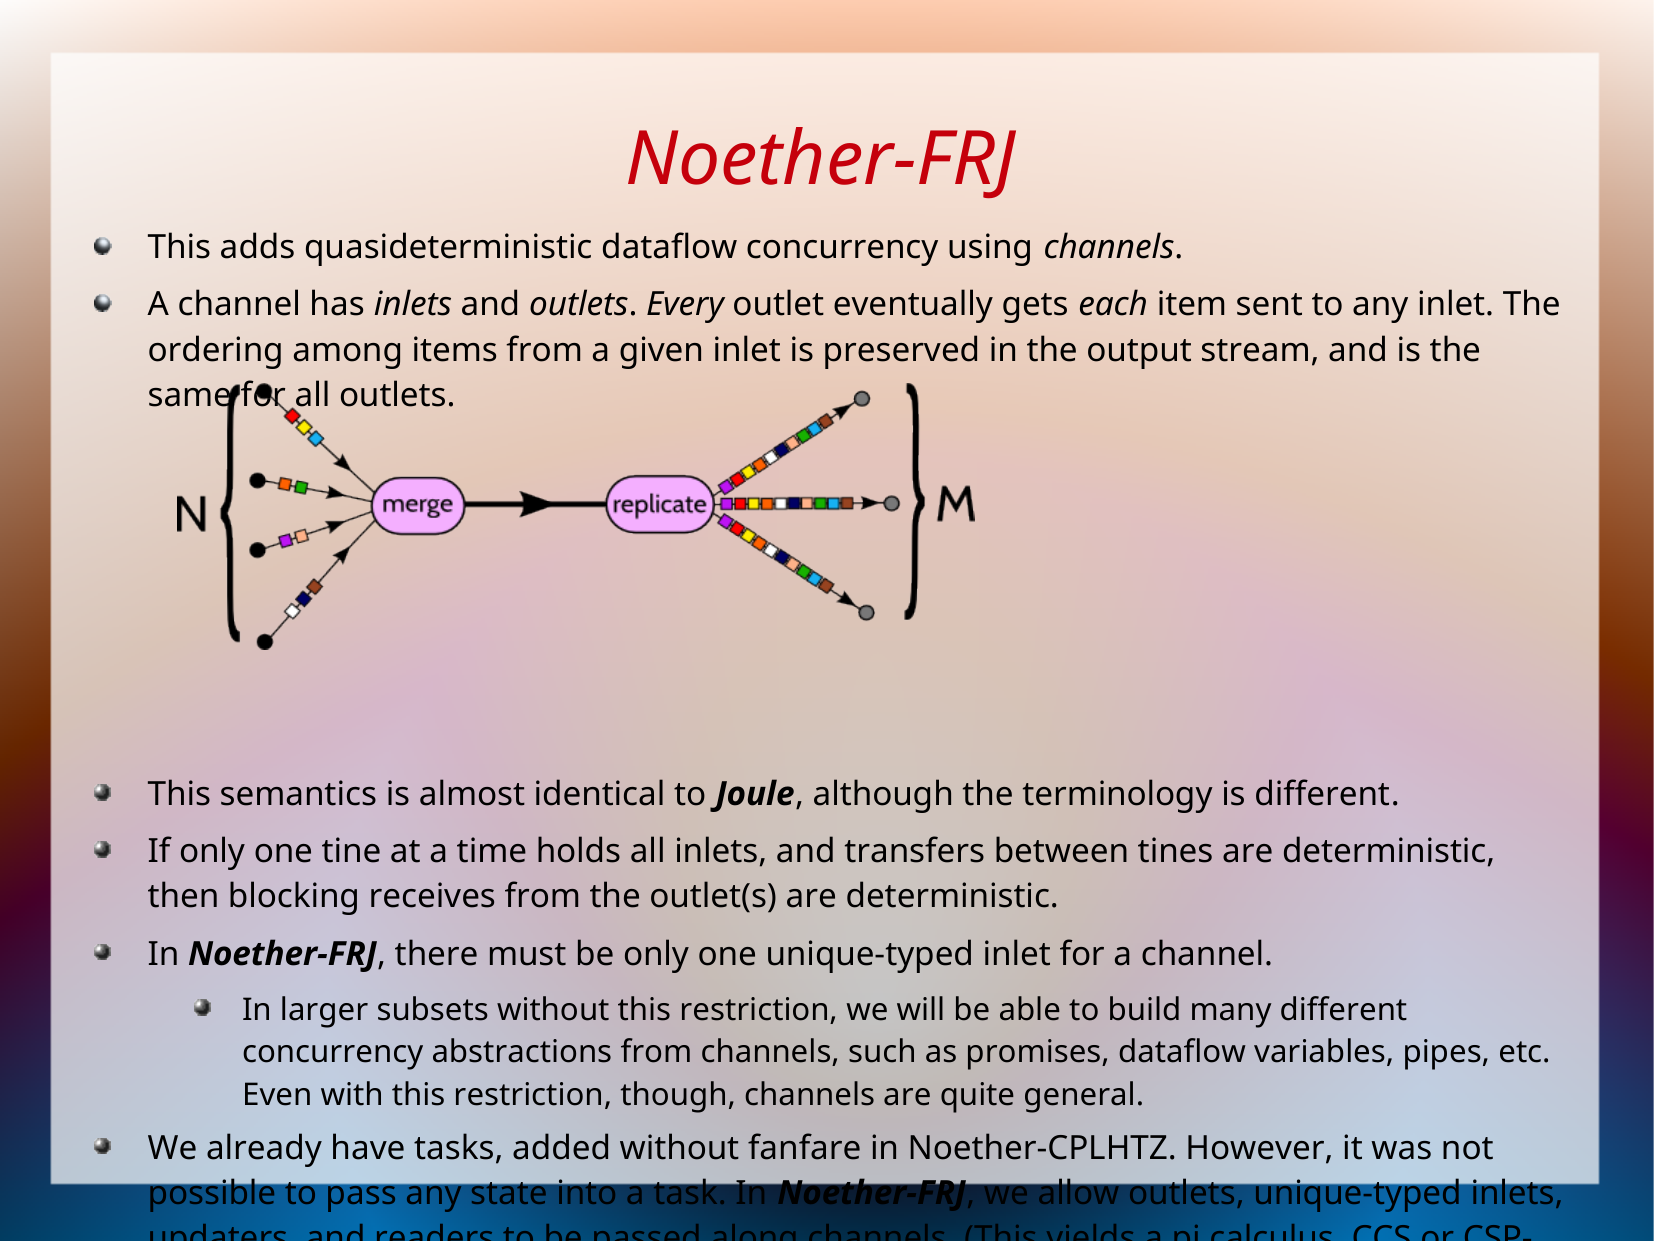

# Noether-FRJ
This adds quasideterministic dataflow concurrency using channels.
A channel has inlets and outlets. Every outlet eventually gets each item sent to any inlet. The ordering among items from a given inlet is preserved in the output stream, and is the same for all outlets.
This semantics is almost identical to Joule, although the terminology is different.
If only one tine at a time holds all inlets, and transfers between tines are deterministic, then blocking receives from the outlet(s) are deterministic.
In Noether-FRJ, there must be only one unique-typed inlet for a channel.
In larger subsets without this restriction, we will be able to build many different concurrency abstractions from channels, such as promises, dataflow variables, pipes, etc. Even with this restriction, though, channels are quite general.
We already have tasks, added without fanfare in Noether-CPLHTZ. However, it was not possible to pass any state into a task. In Noether-FRJ, we allow outlets, unique-typed inlets, updaters, and readers to be passed along channels. (This yields a pi calculus, CCS or CSP-like model.)